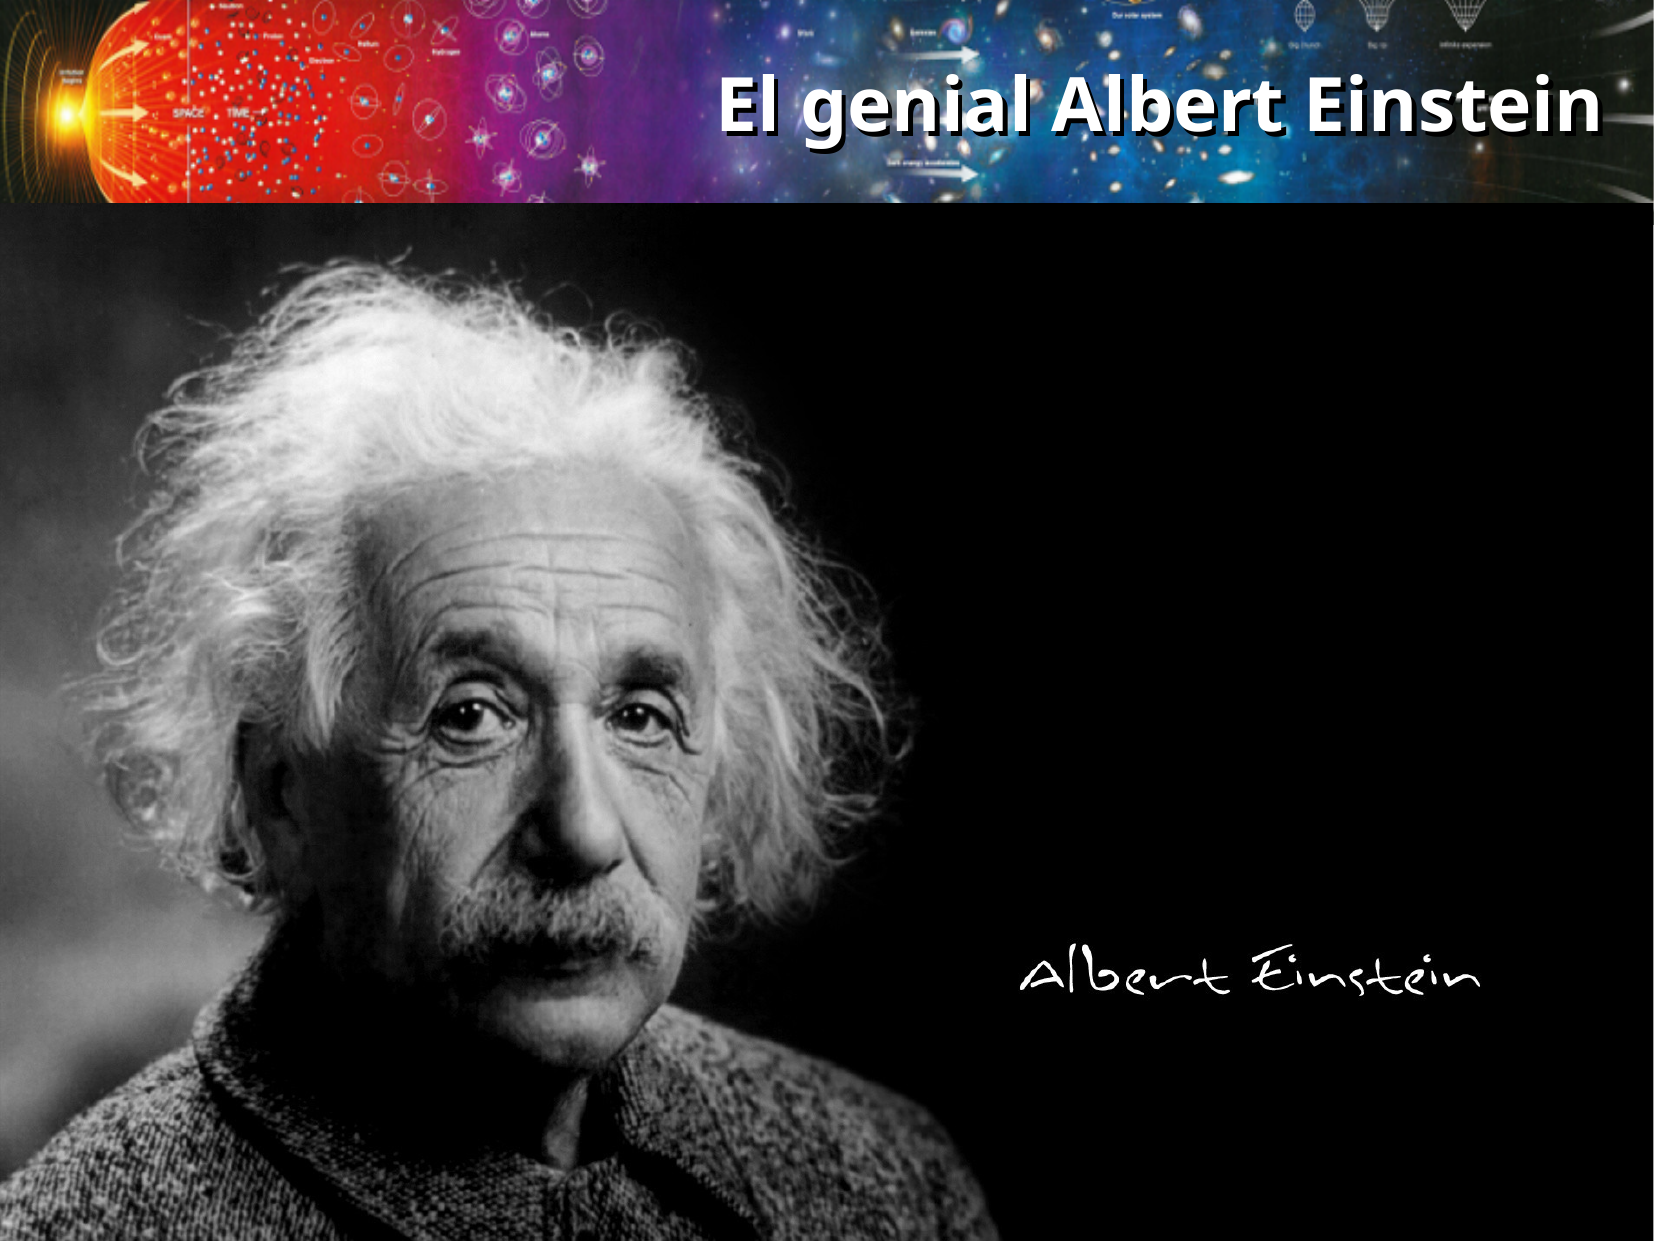

# El genial Albert Einstein
H. Asorey - Física IV B
18